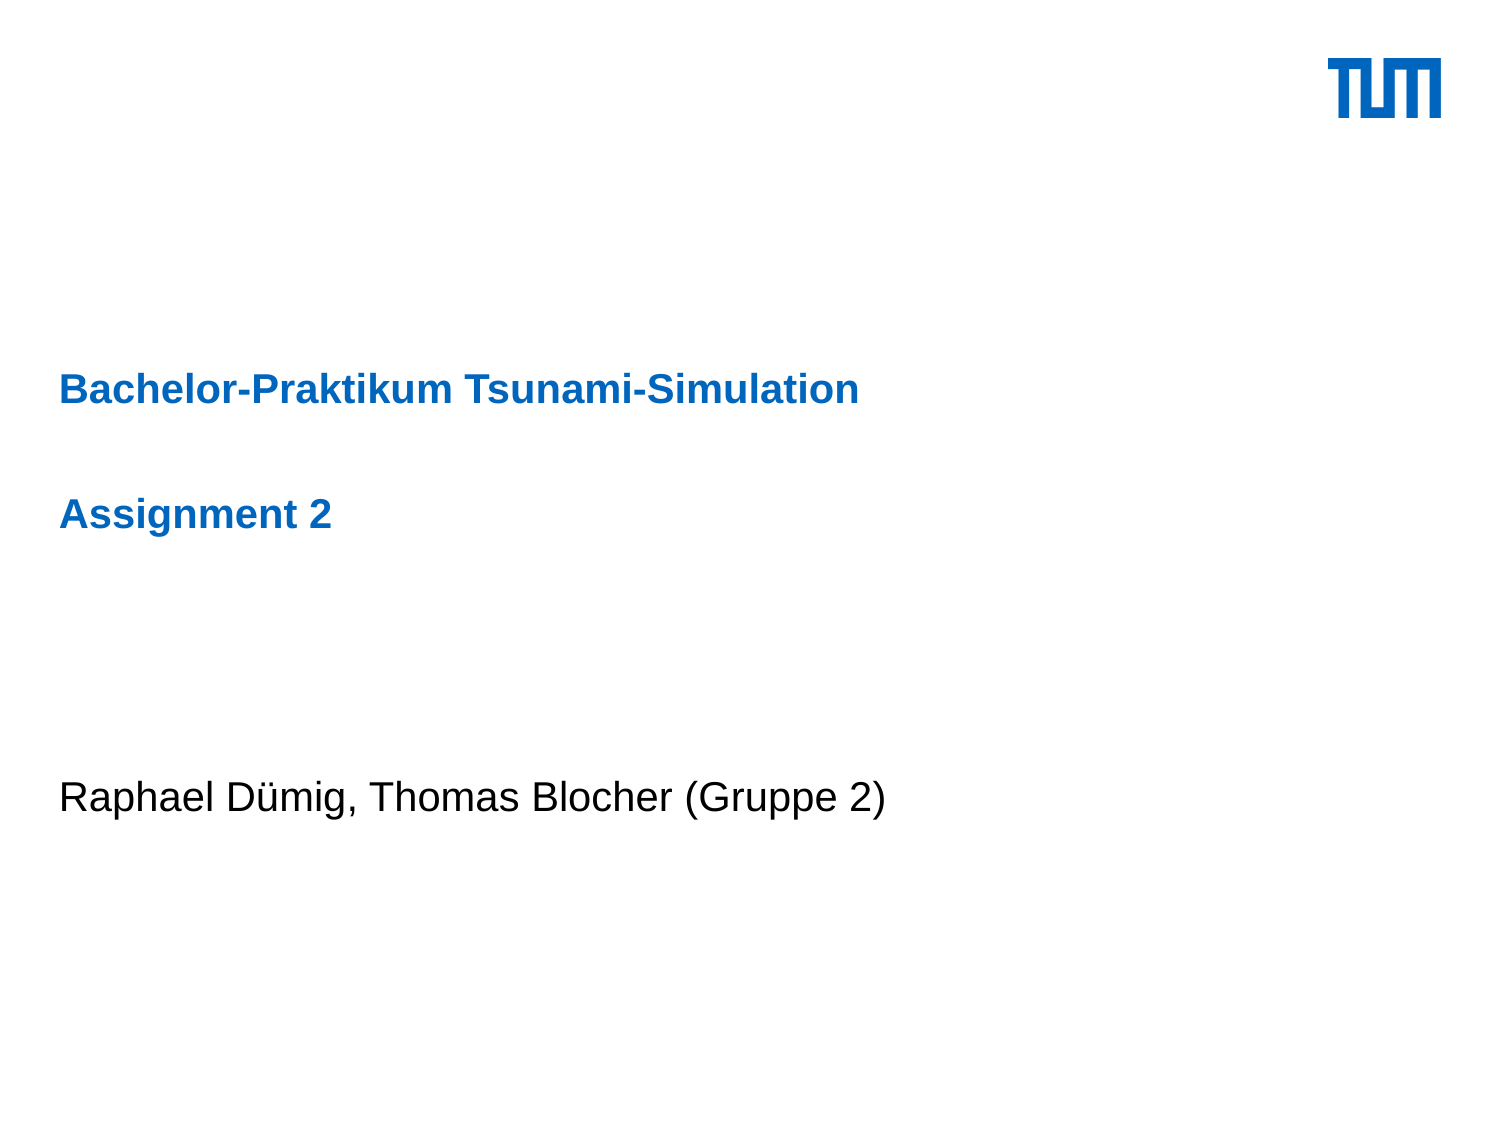

# Bachelor-Praktikum Tsunami-Simulation Assignment 2
Raphael Dümig, Thomas Blocher (Gruppe 2)